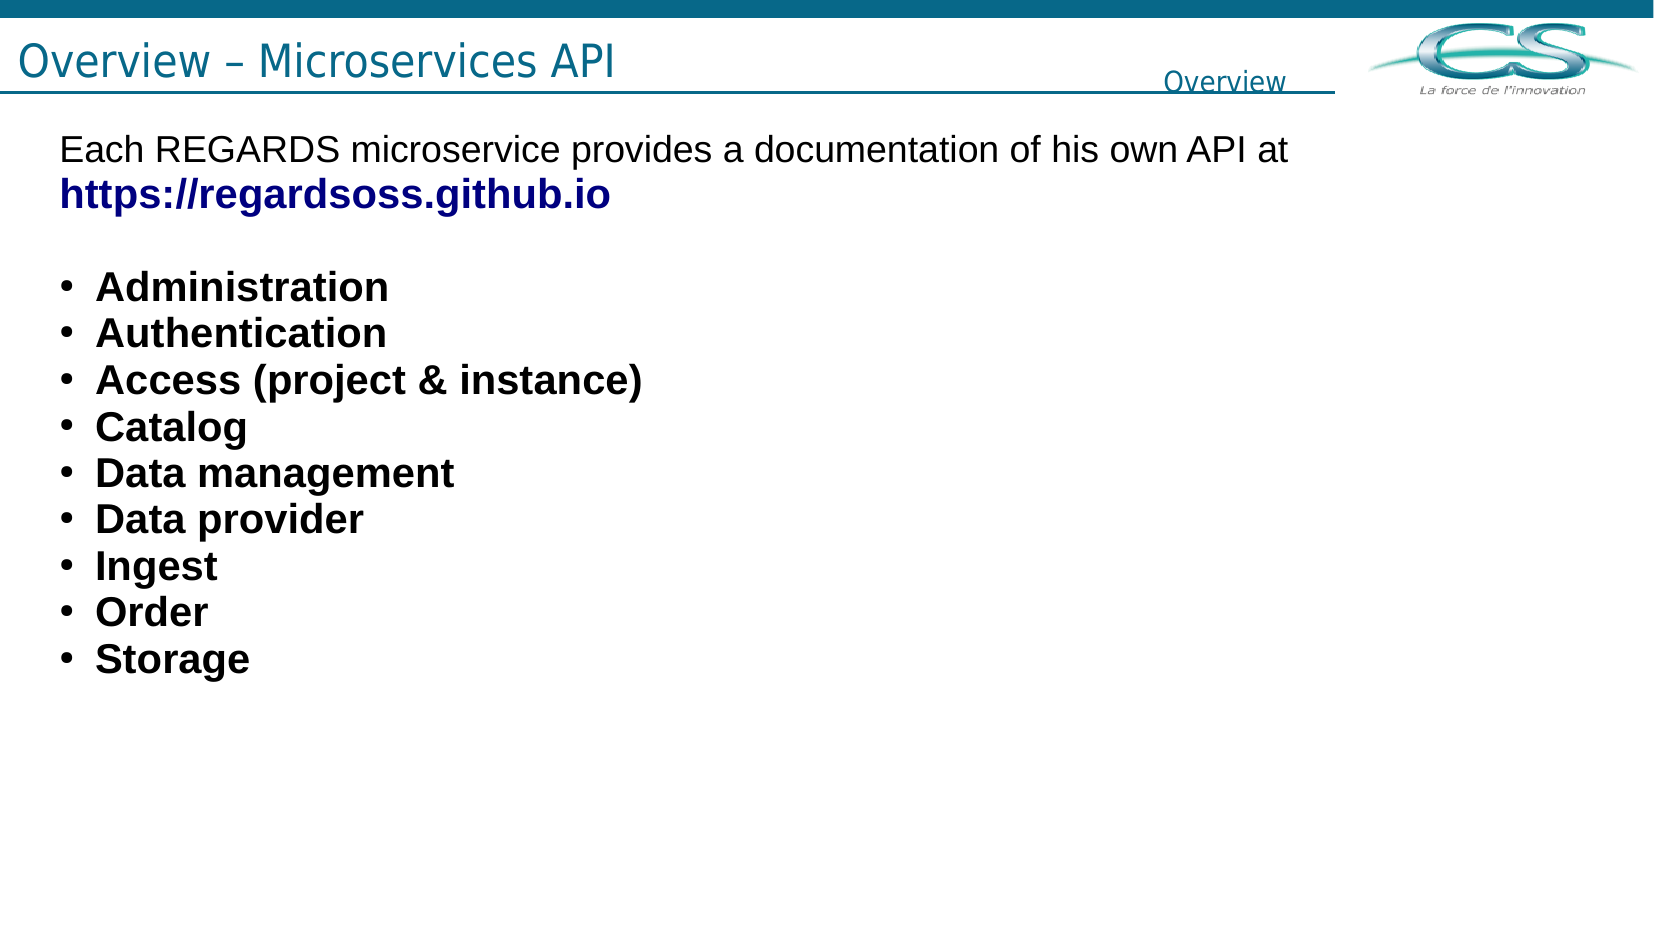

Overview – Microservices API
Overview
Each REGARDS microservice provides a documentation of his own API at
https://regardsoss.github.io
Administration
Authentication
Access (project & instance)
Catalog
Data management
Data provider
Ingest
Order
Storage
#